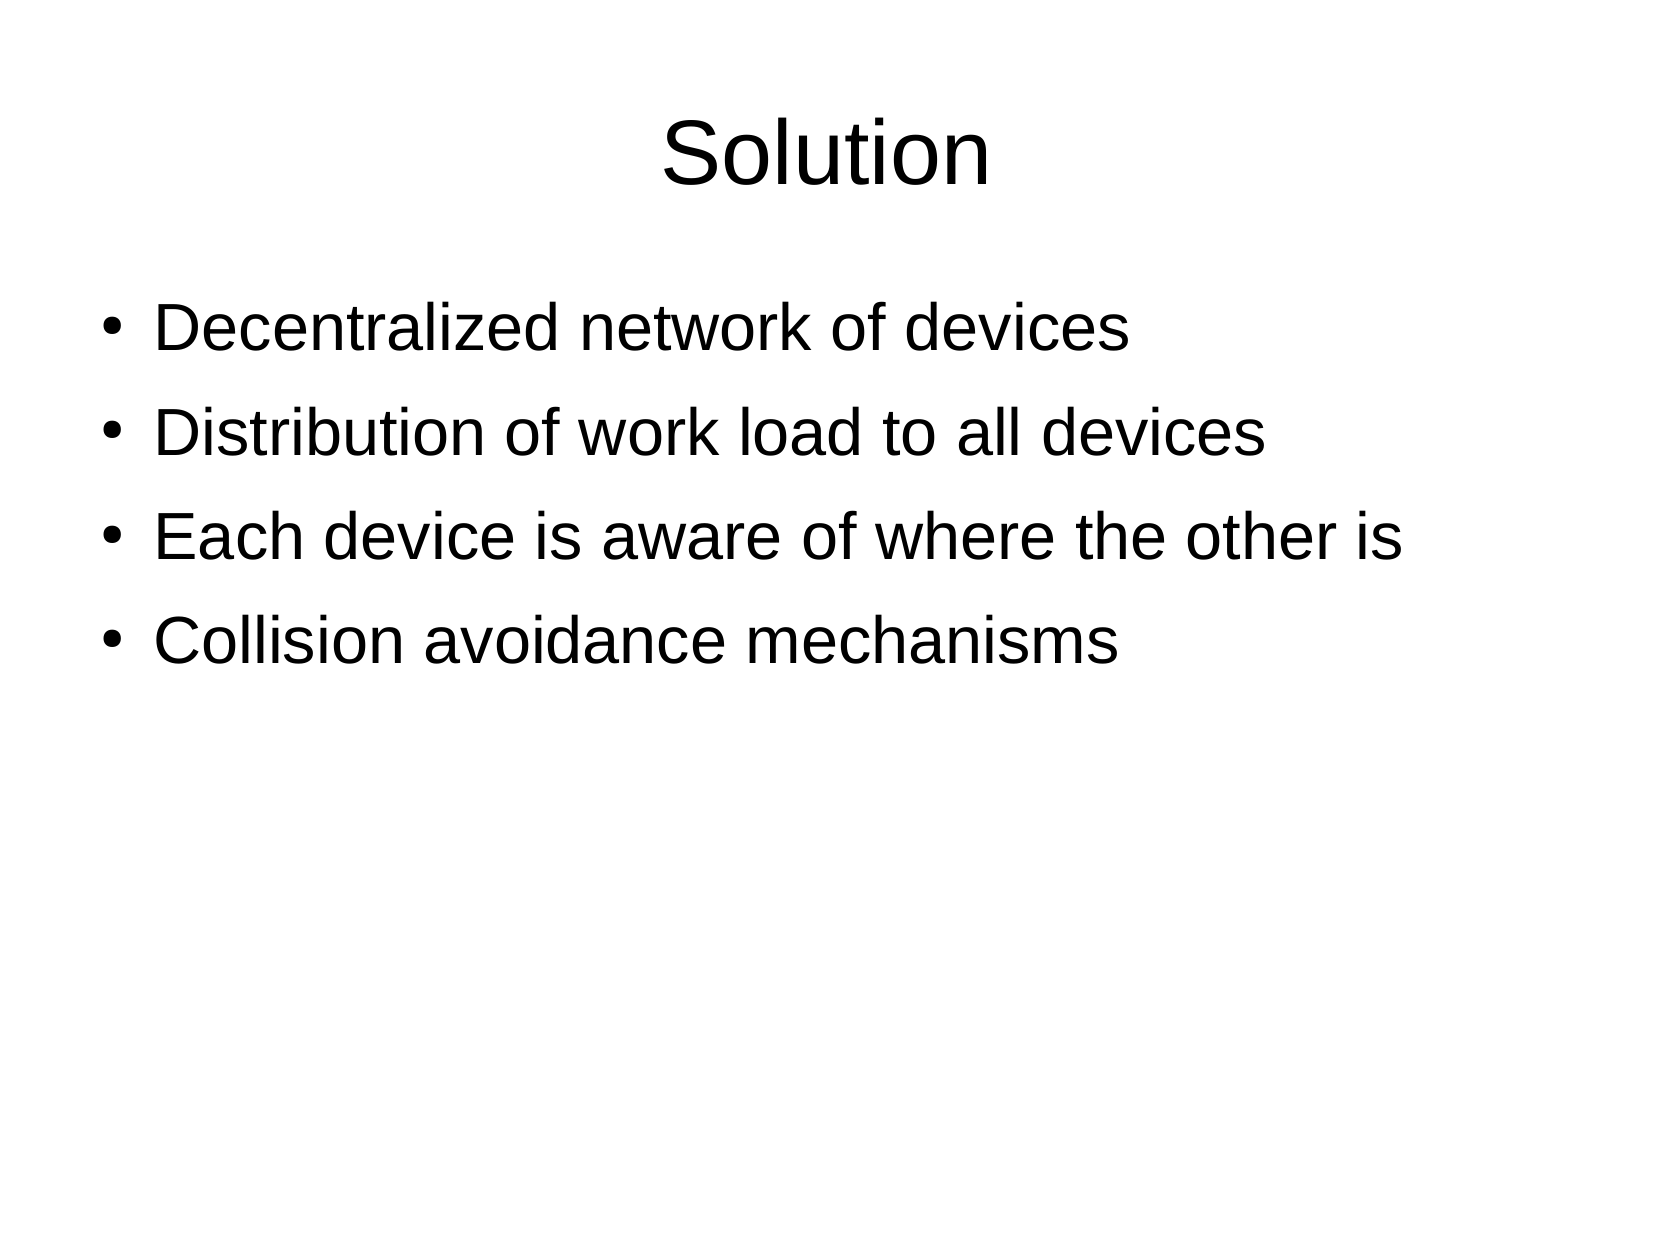

# Solution
Decentralized network of devices
Distribution of work load to all devices
Each device is aware of where the other is
Collision avoidance mechanisms